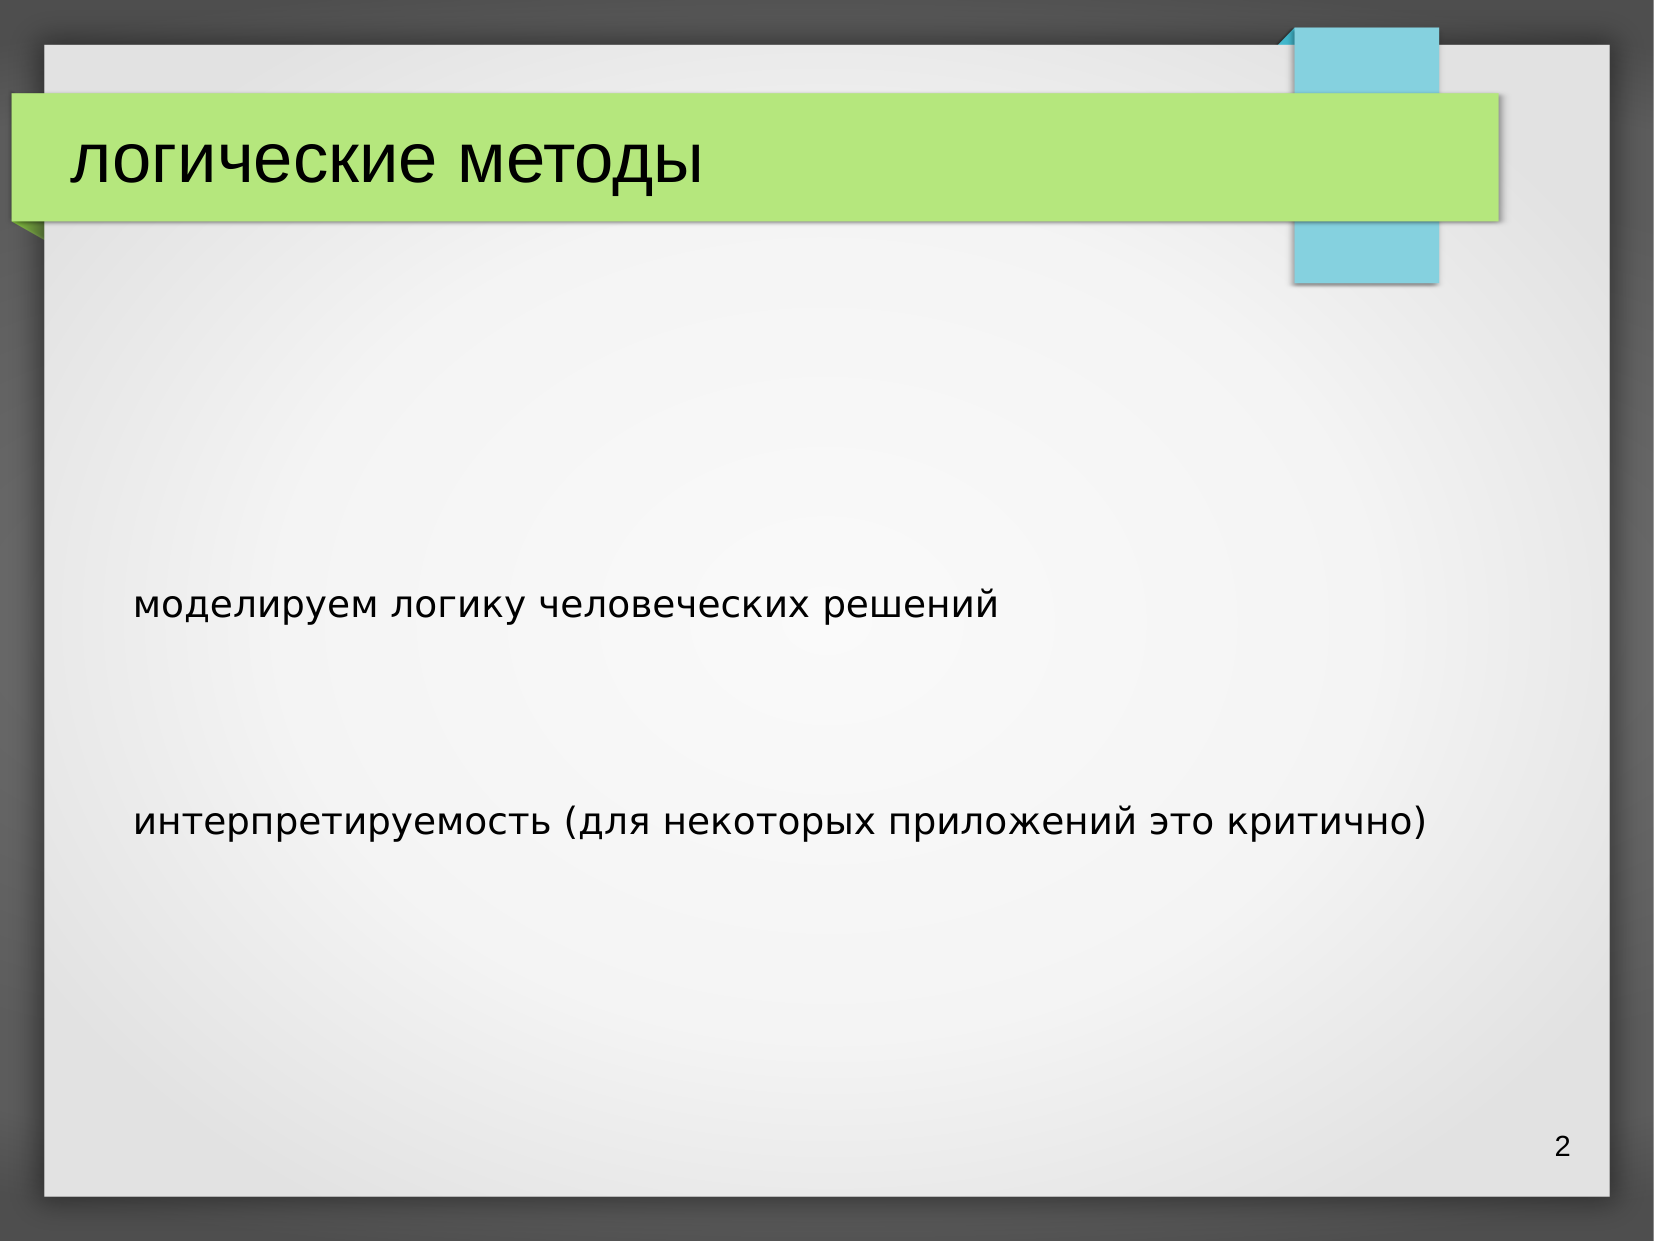

# логические методы
моделируем логику человеческих решений
интерпретируемость (для некоторых приложений это критично)
2